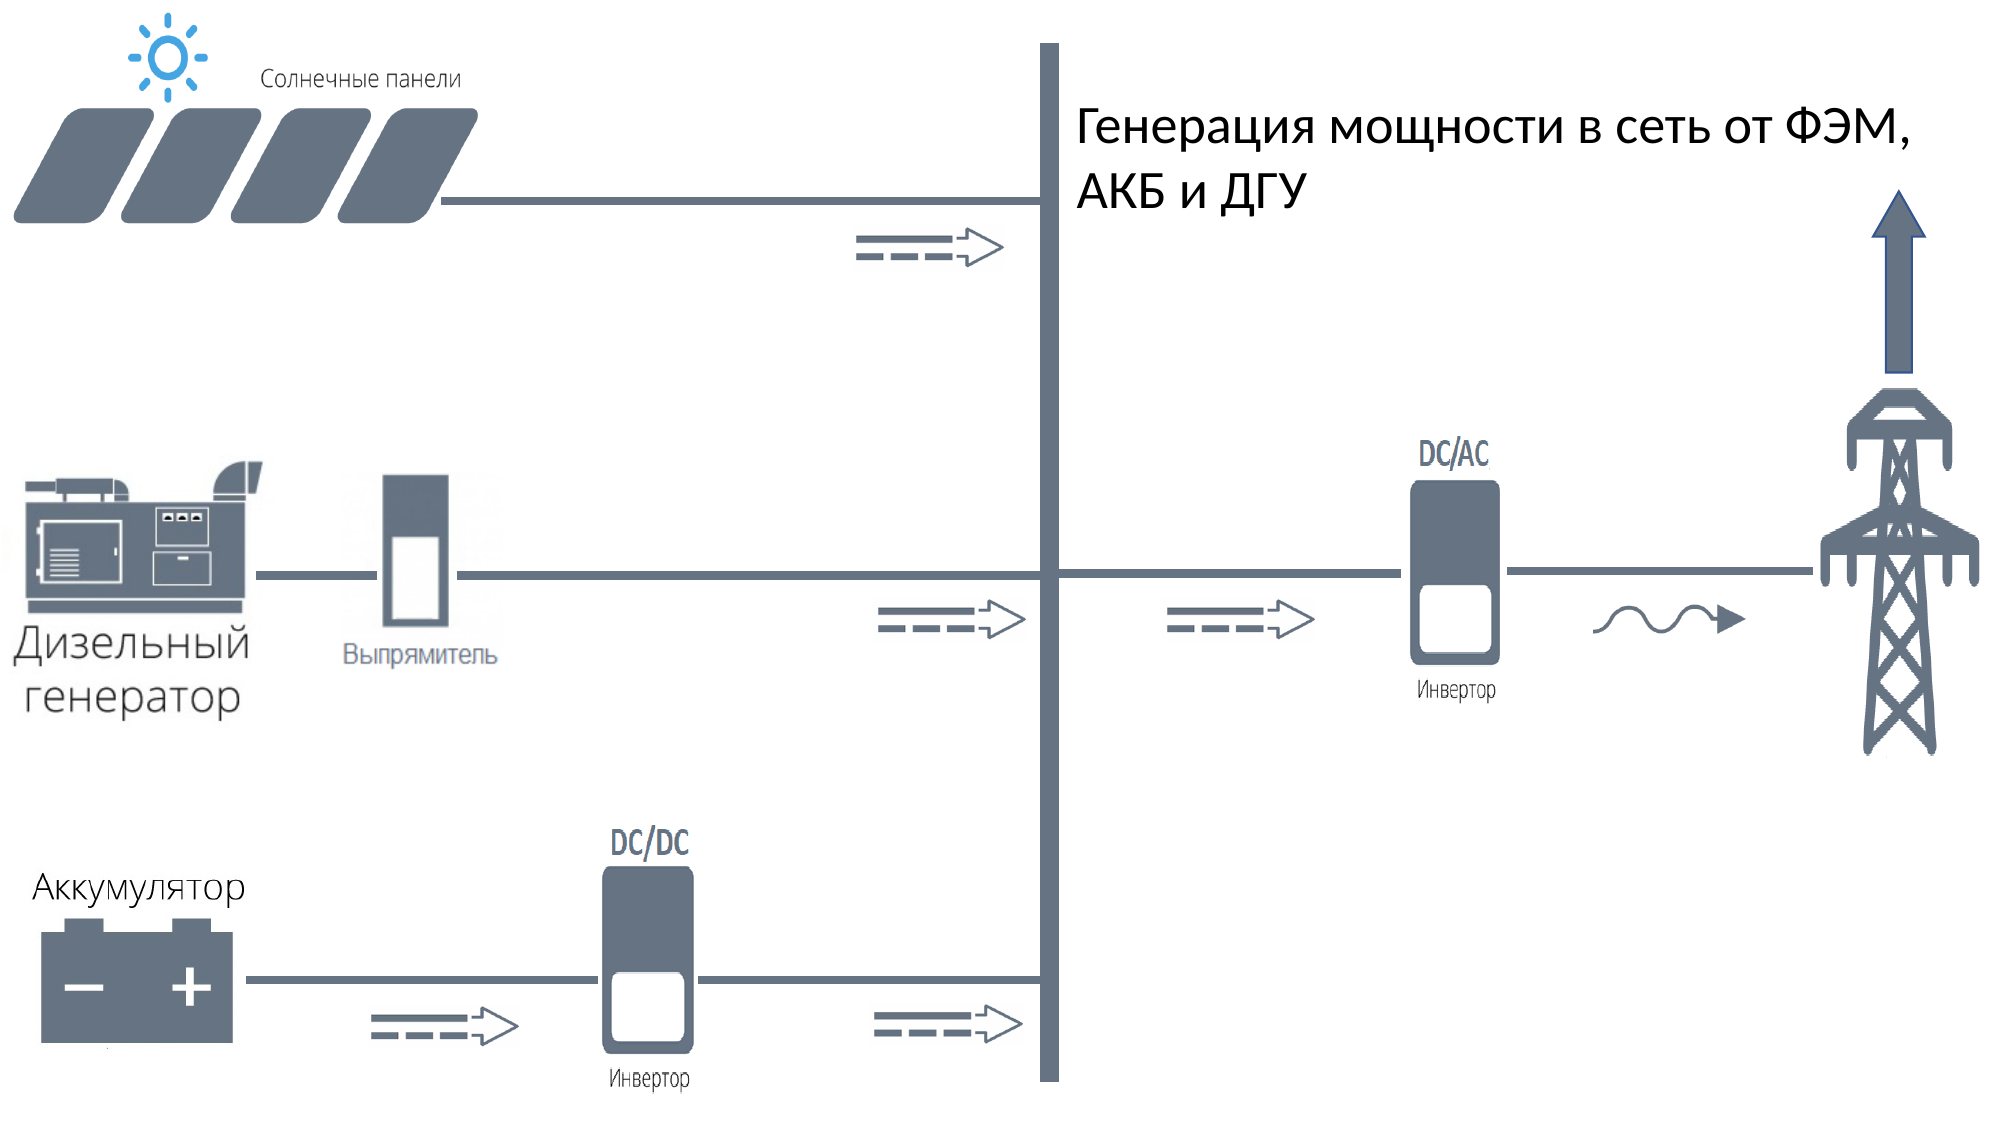

Генерация мощности в сеть от ФЭМ, АКБ и ДГУ